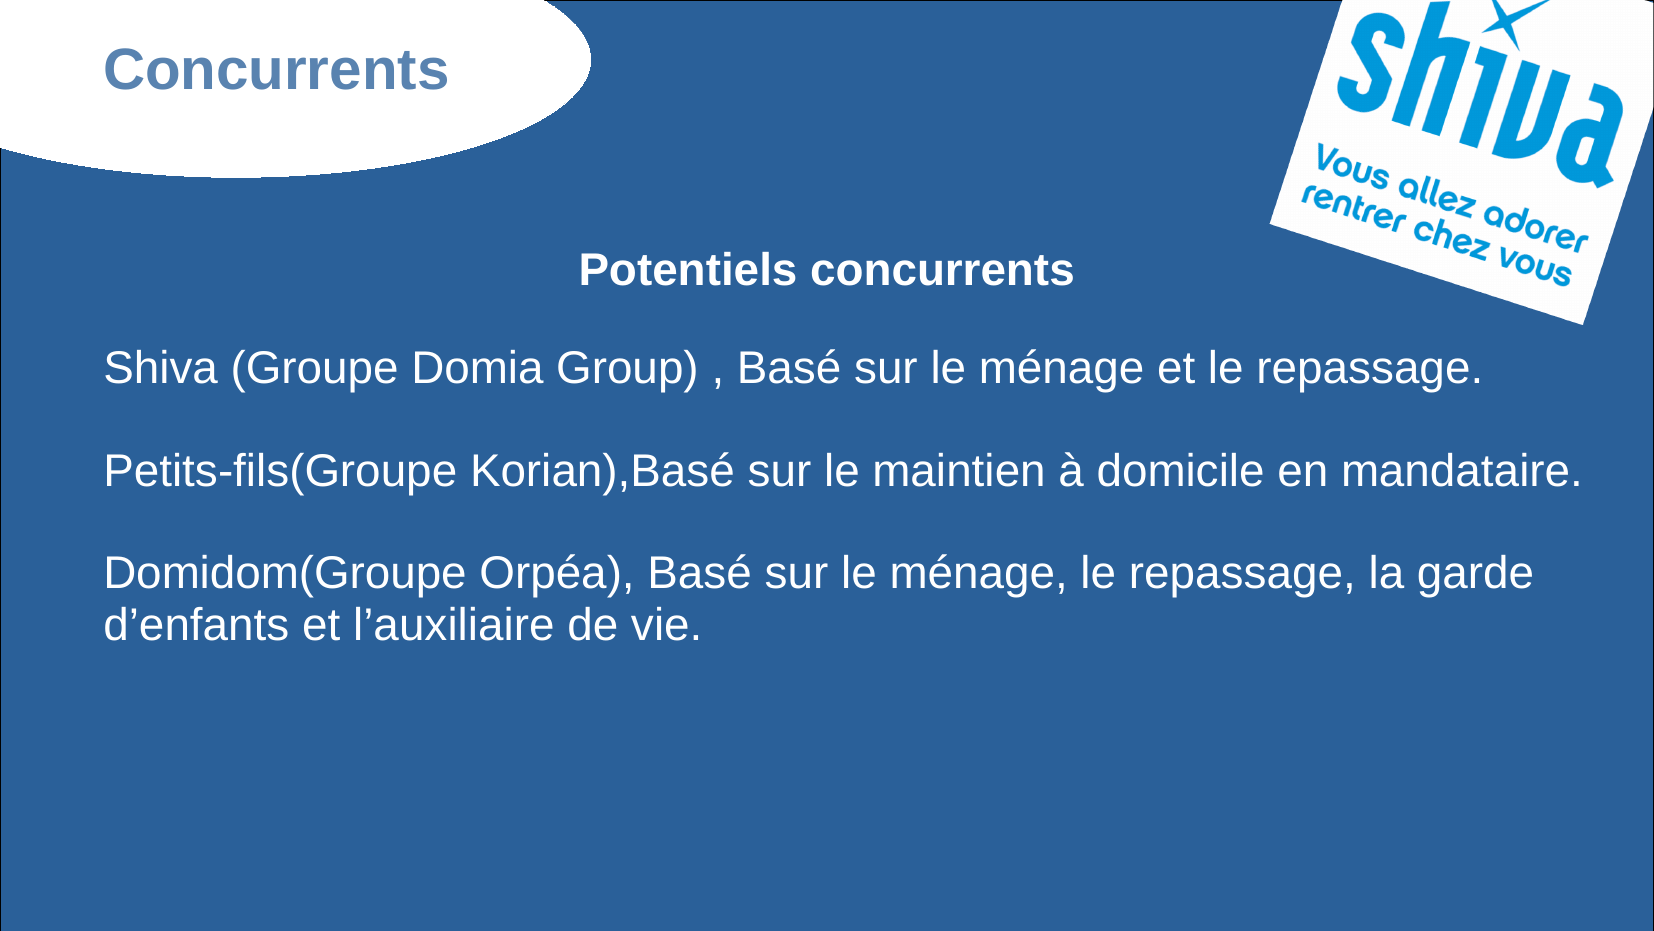

Concurrents
Potentiels concurrents
Shiva (Groupe Domia Group) , Basé sur le ménage et le repassage.
Petits-fils(Groupe Korian),Basé sur le maintien à domicile en mandataire.
Domidom(Groupe Orpéa), Basé sur le ménage, le repassage, la garde d’enfants et l’auxiliaire de vie.